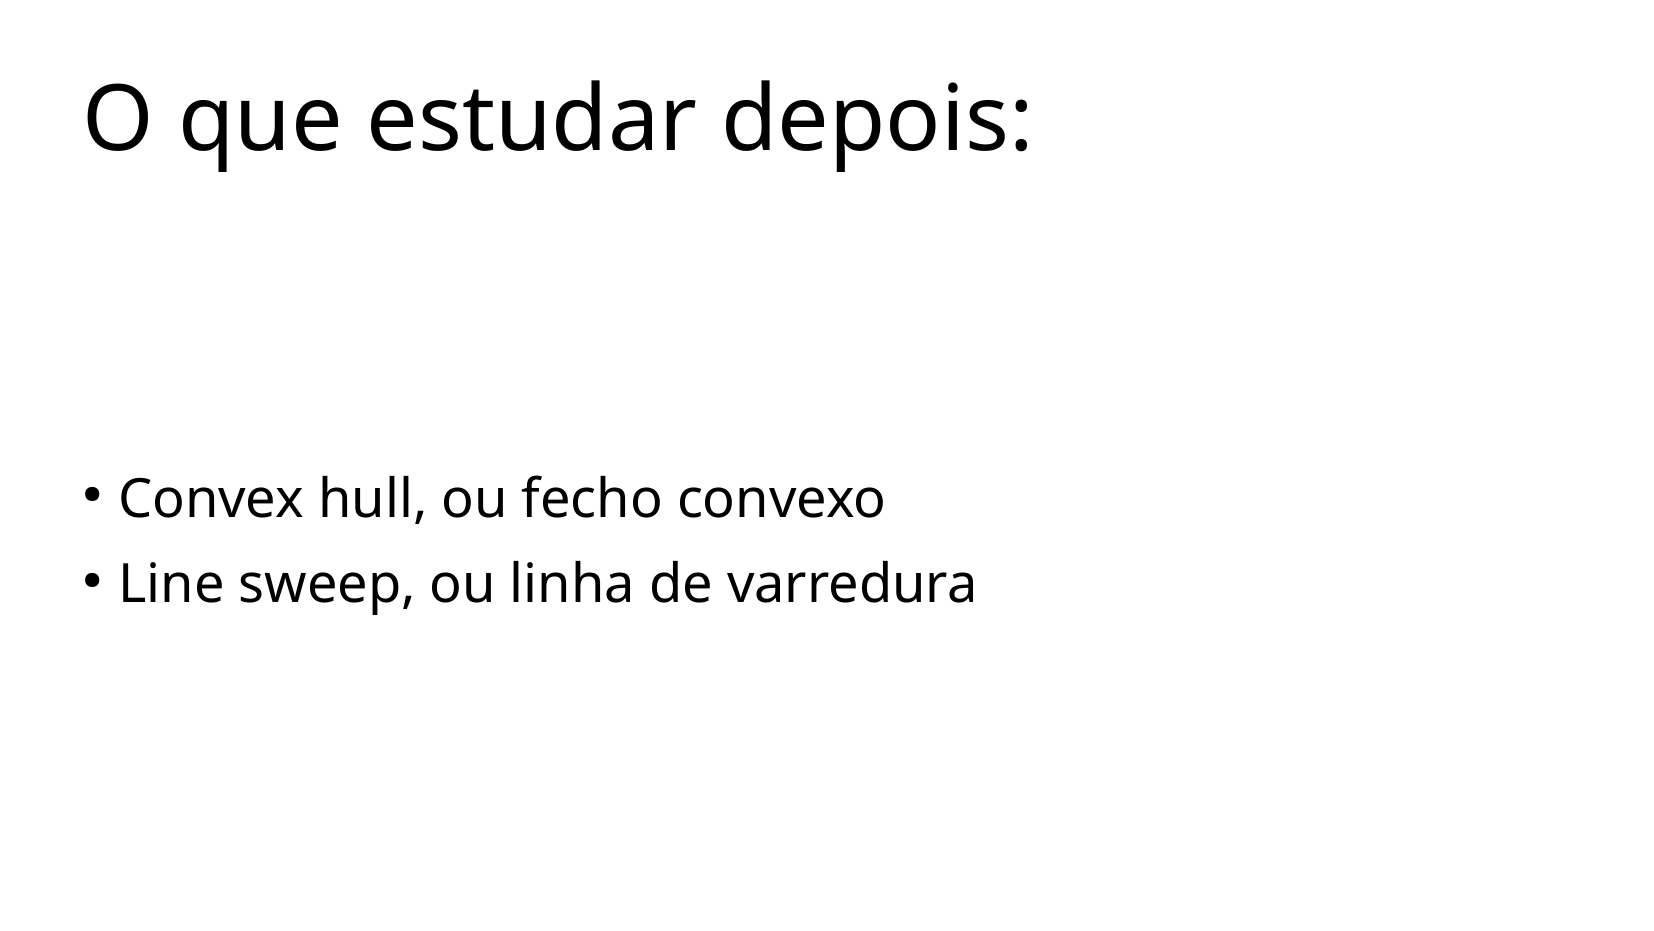

# O que estudar depois:
Convex hull, ou fecho convexo
Line sweep, ou linha de varredura